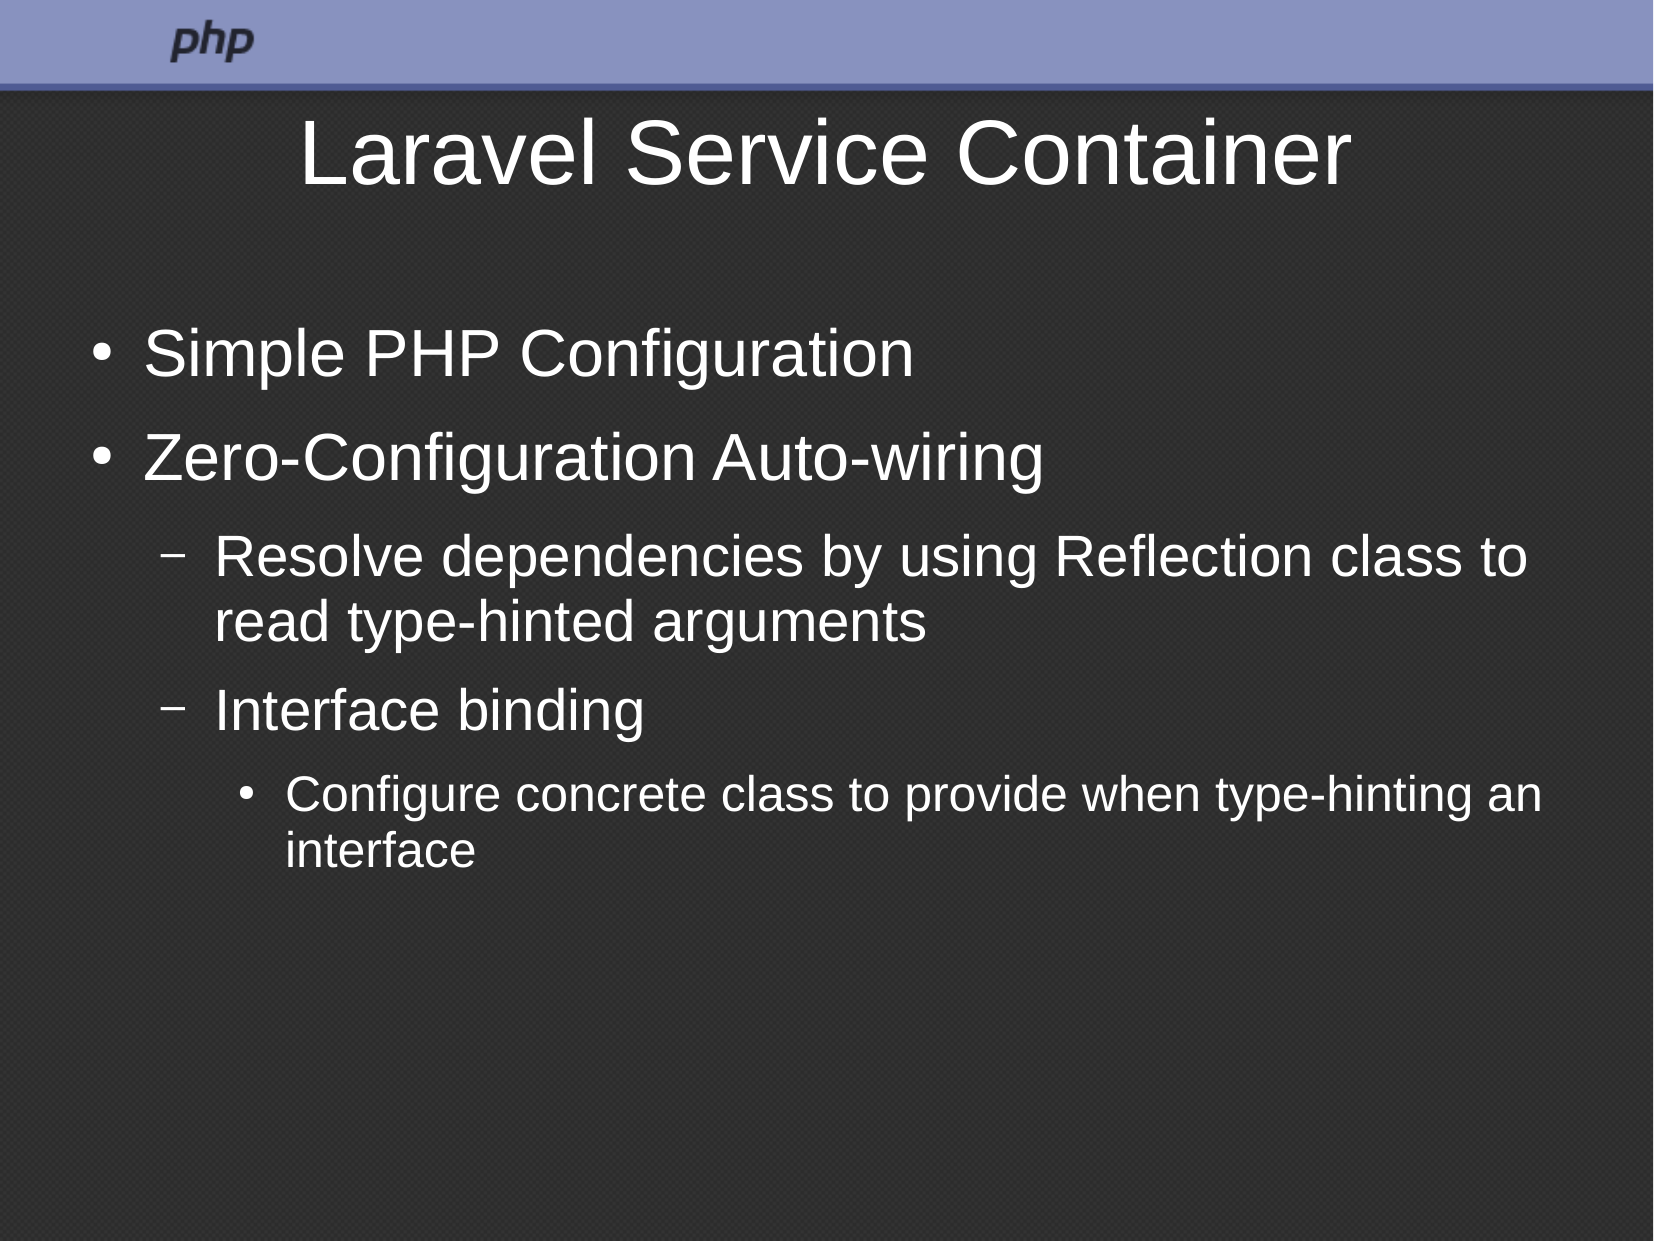

# Laravel Service Container
Simple PHP Configuration
Zero-Configuration Auto-wiring
Resolve dependencies by using Reflection class to read type-hinted arguments
Interface binding
Configure concrete class to provide when type-hinting an interface